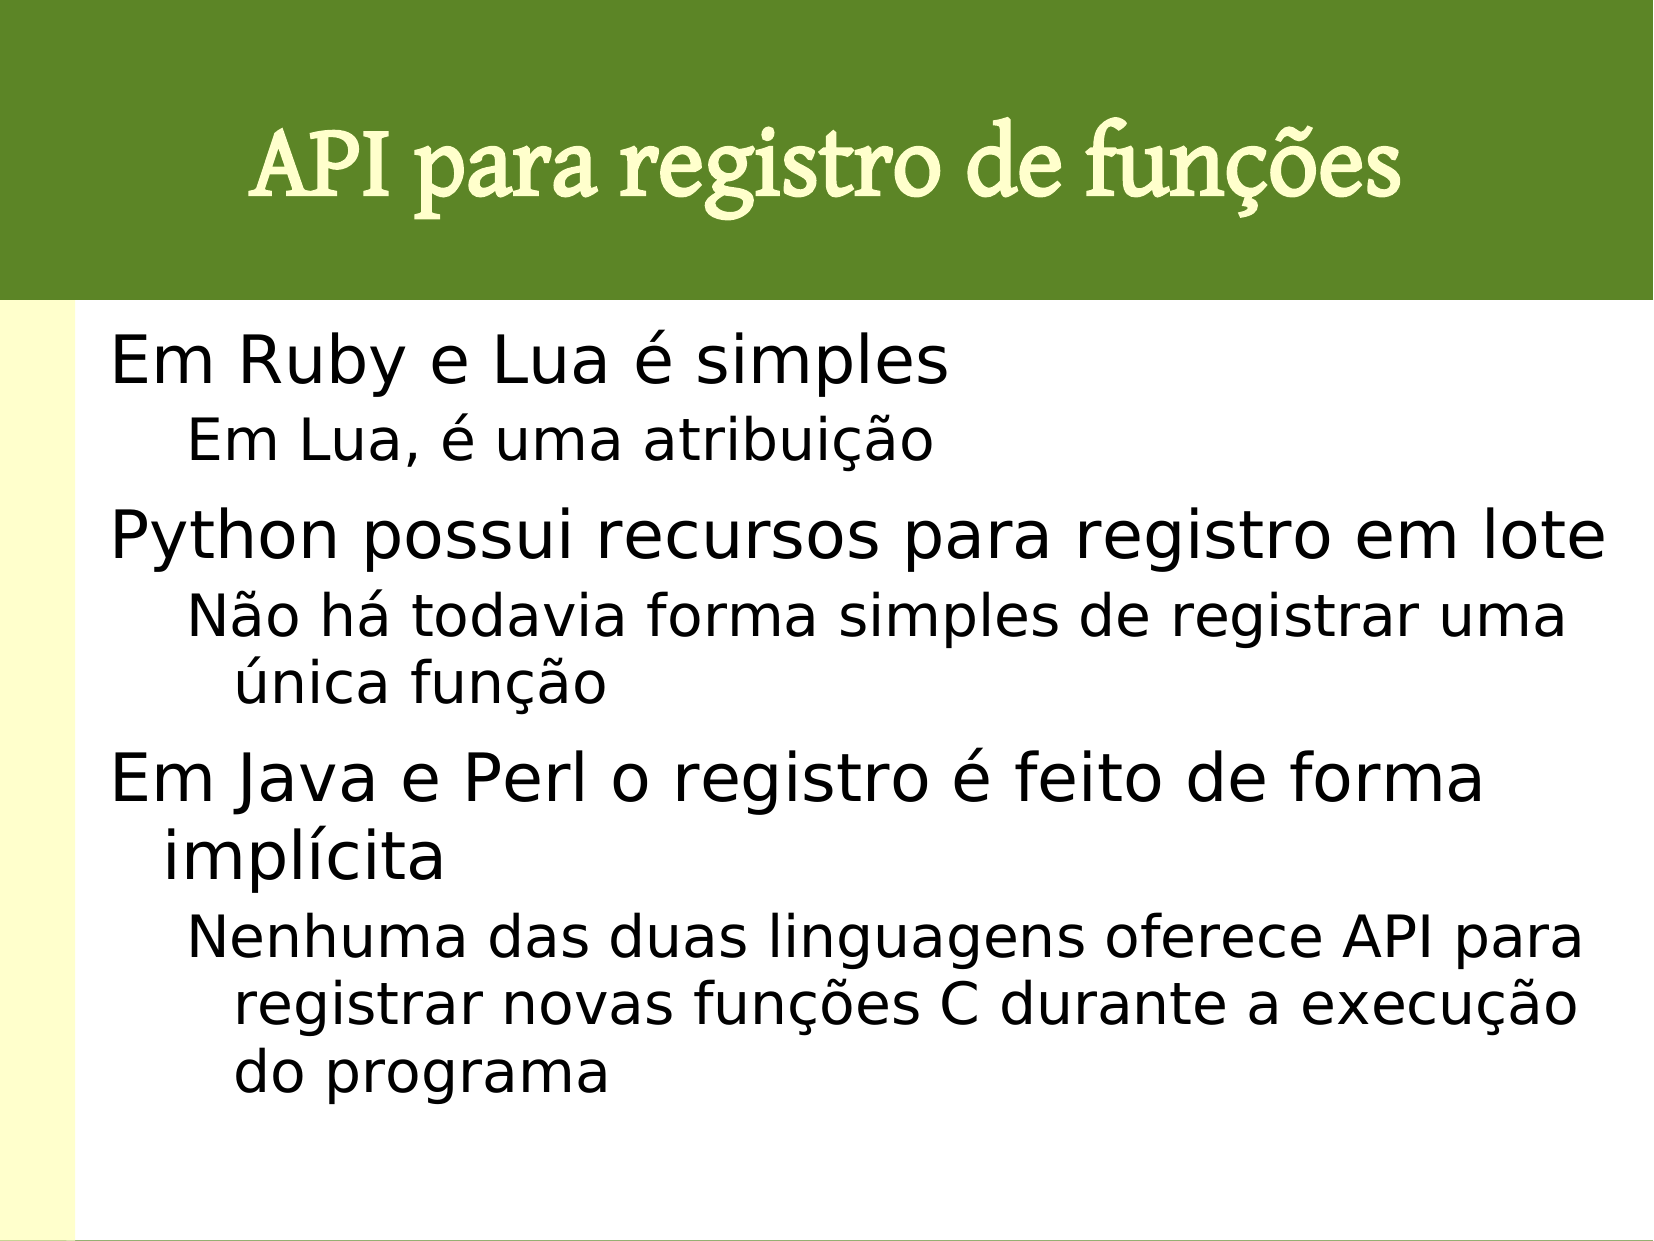

# API para registro de funções
Em Ruby e Lua é simples
Em Lua, é uma atribuição
Python possui recursos para registro em lote
Não há todavia forma simples de registrar uma única função
Em Java e Perl o registro é feito de forma implícita
Nenhuma das duas linguagens oferece API para registrar novas funções C durante a execução do programa